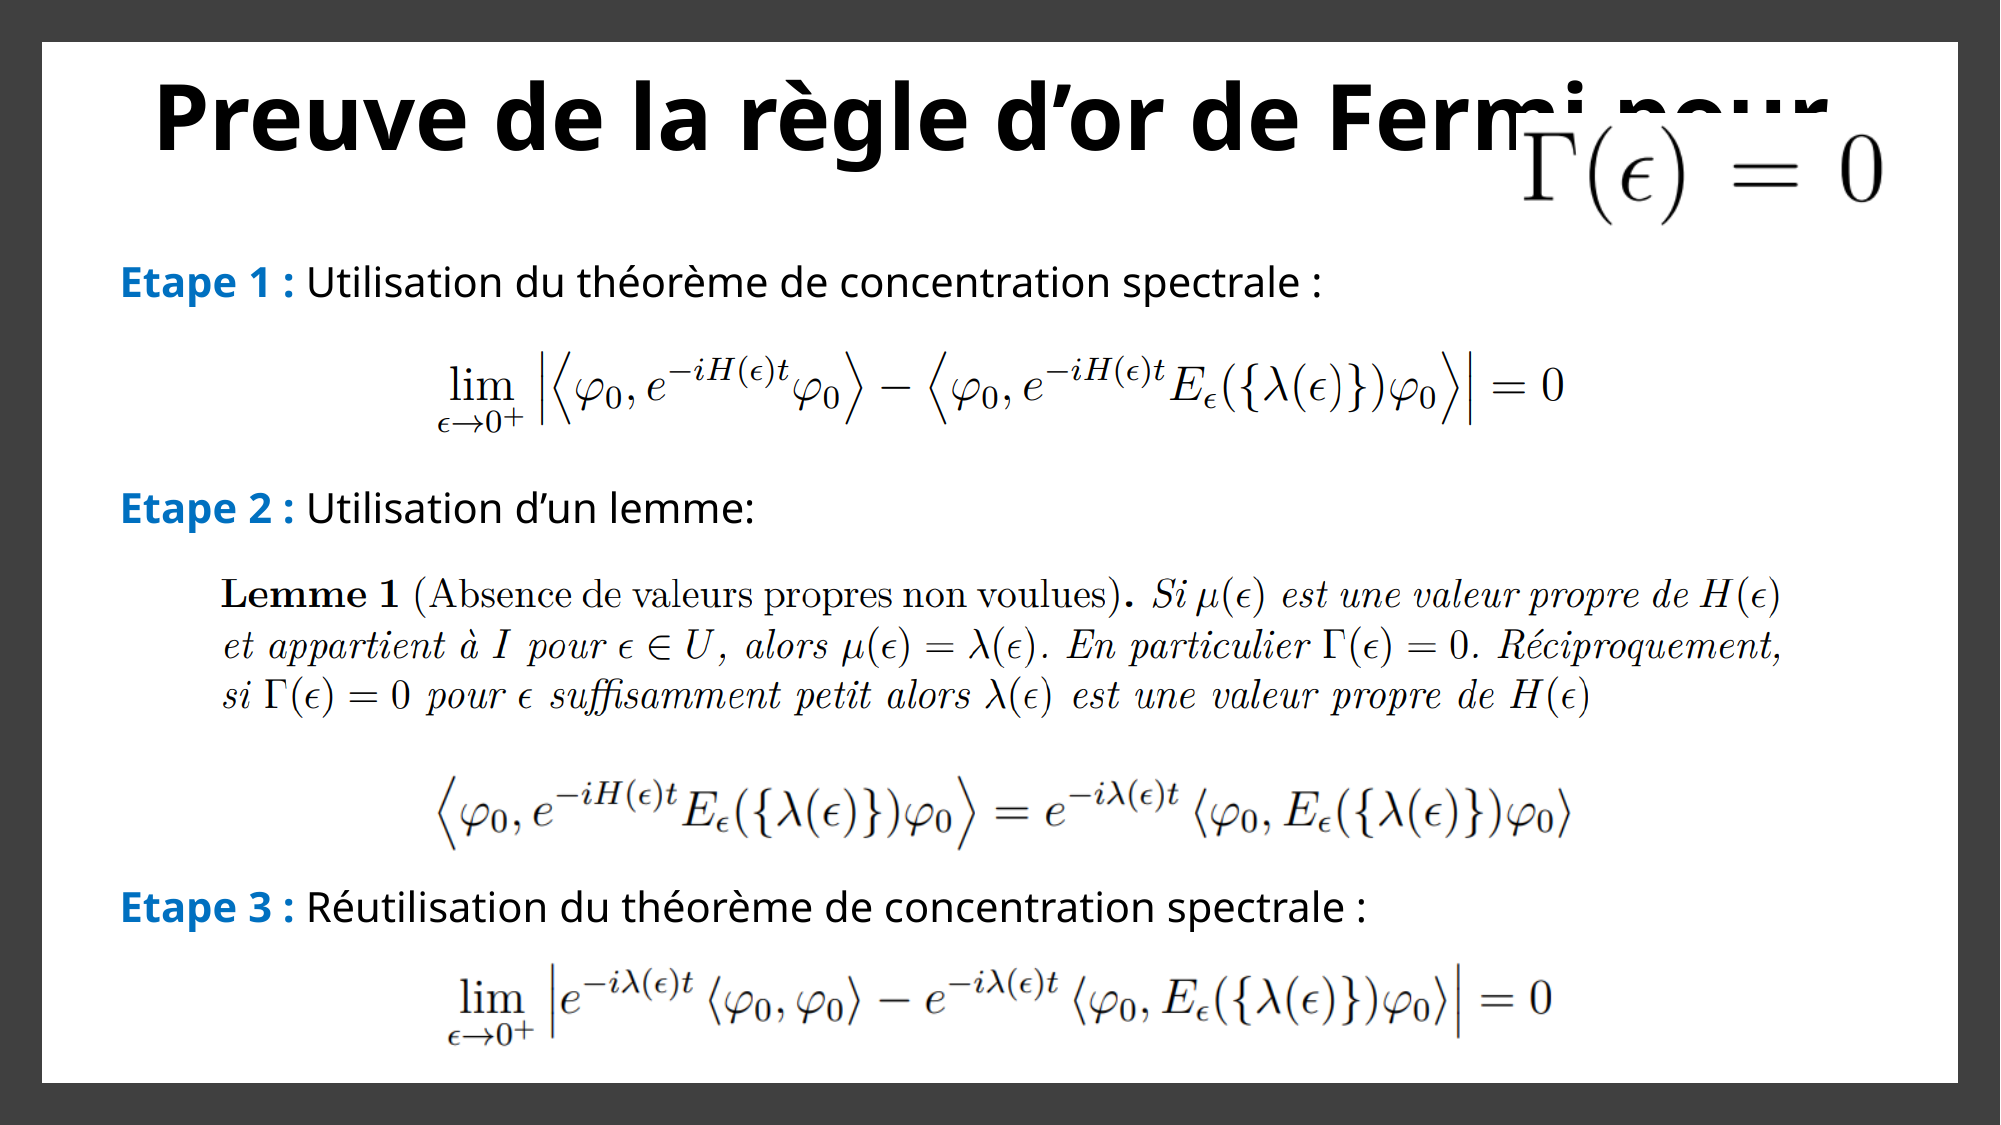

# Preuve de la règle d’or de Fermi pour
Etape 1 : Utilisation du théorème de concentration spectrale :
Etape 2 : Utilisation d’un lemme:
Etape 3 : Réutilisation du théorème de concentration spectrale :